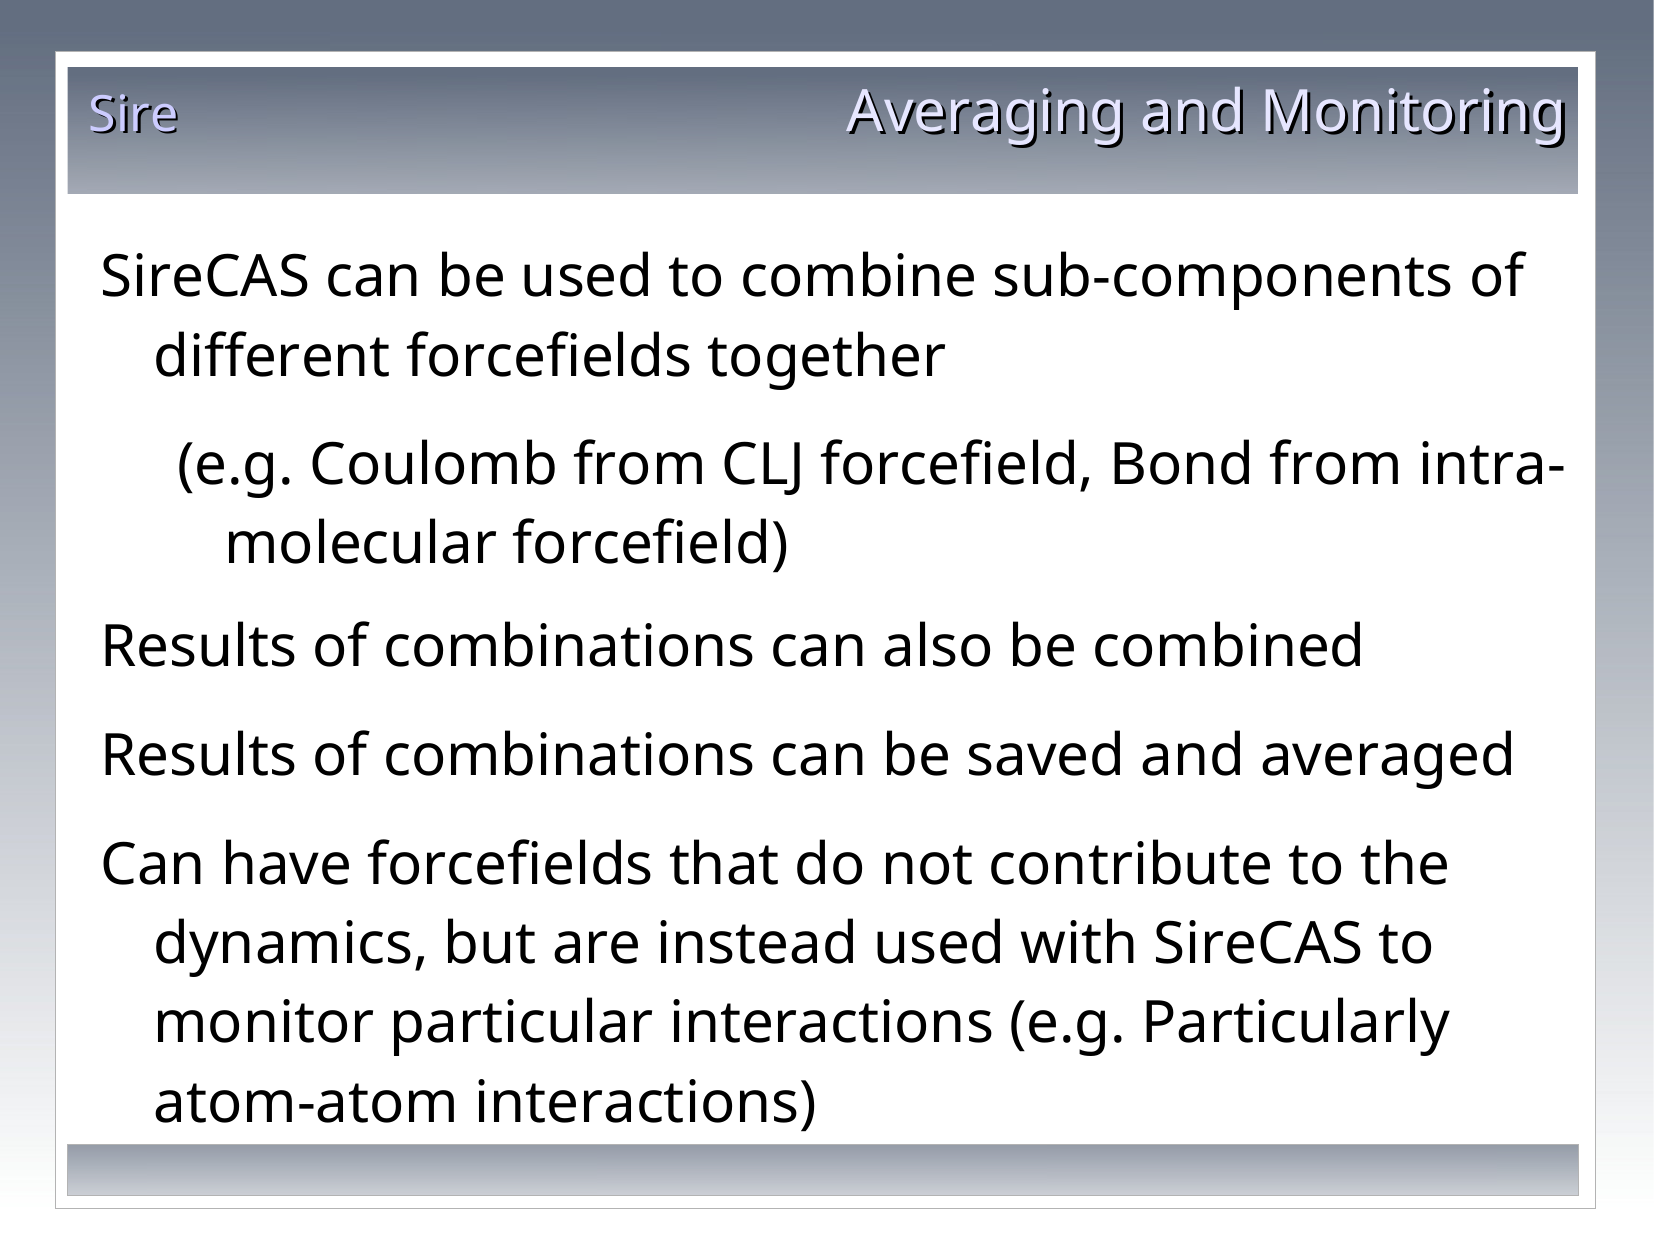

# Averaging and Monitoring
SireCAS can be used to combine sub-components of different forcefields together
(e.g. Coulomb from CLJ forcefield, Bond from intra-molecular forcefield)
Results of combinations can also be combined
Results of combinations can be saved and averaged
Can have forcefields that do not contribute to the dynamics, but are instead used with SireCAS to monitor particular interactions (e.g. Particularly atom-atom interactions)